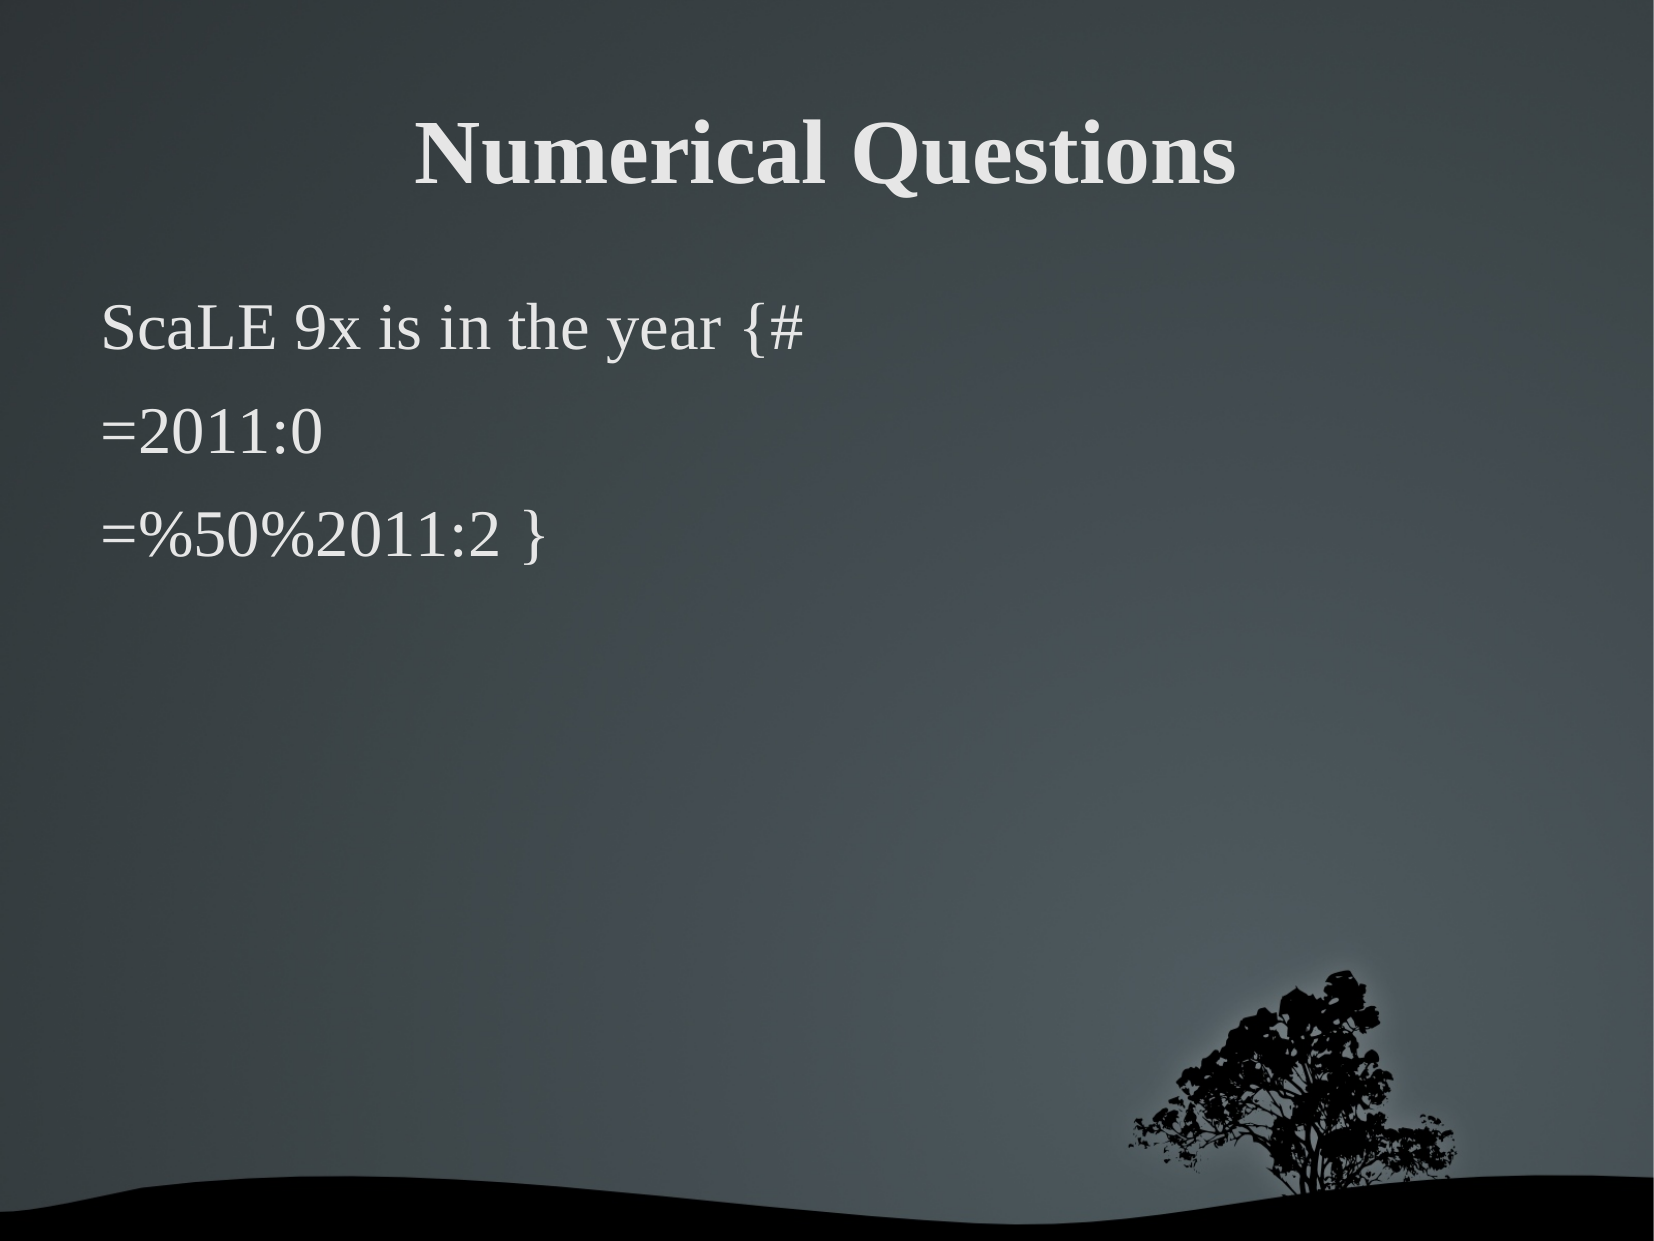

# Numerical Questions
ScaLE 9x is in the year {#
=2011:0
=%50%2011:2 }